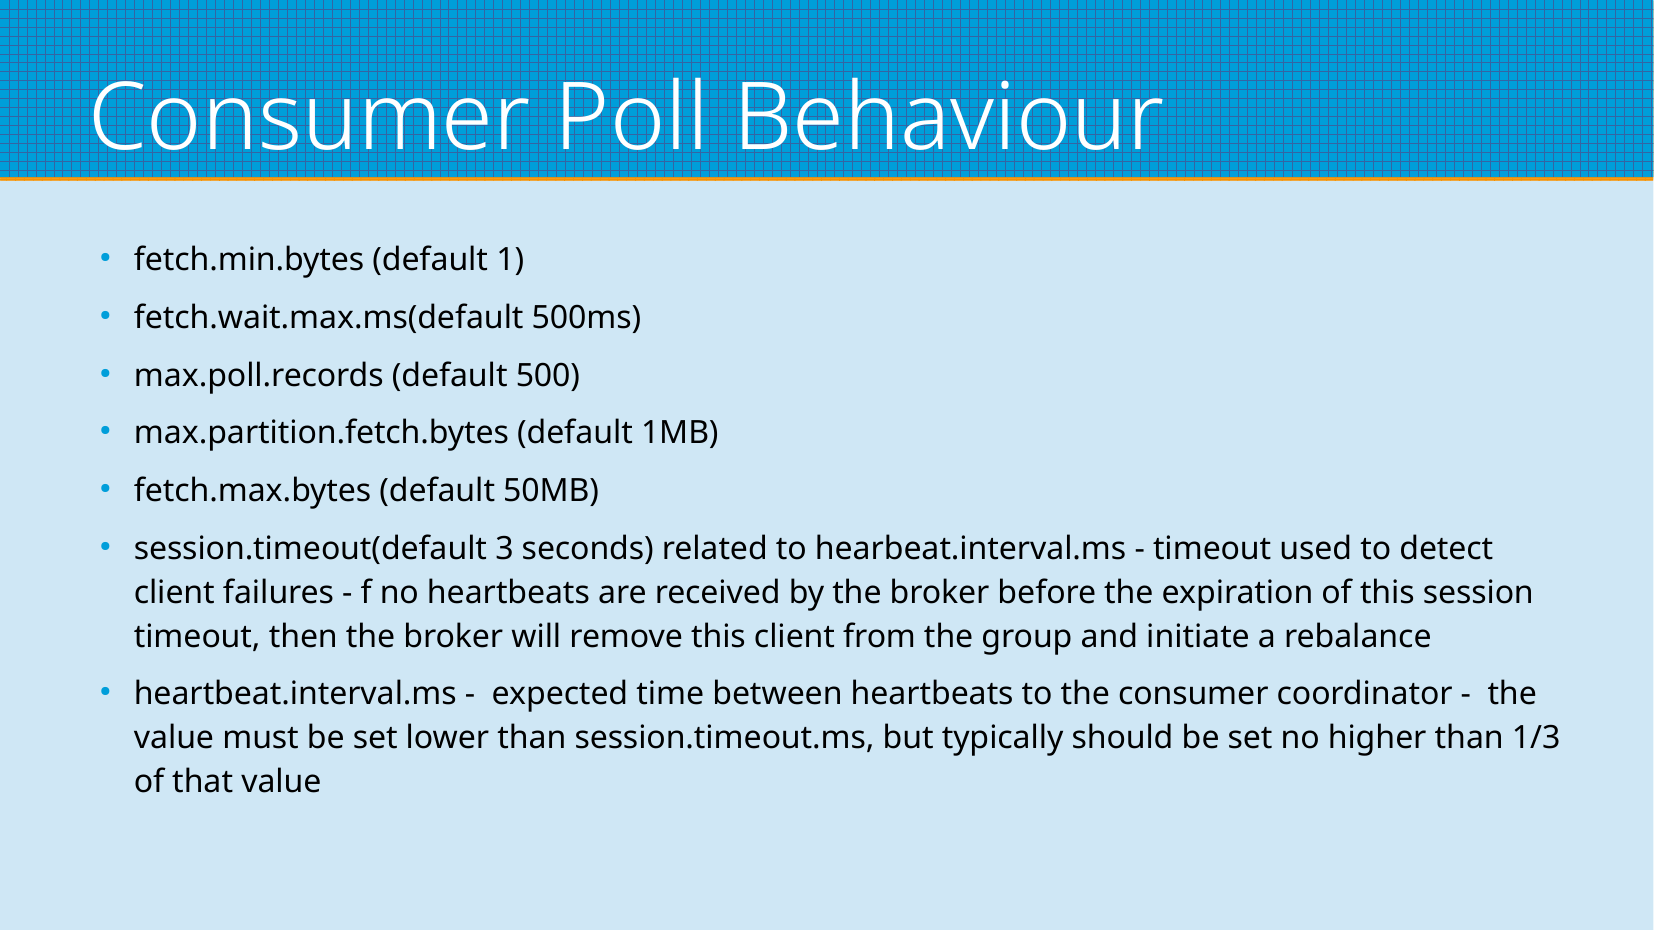

# Consumer Poll Behaviour
fetch.min.bytes (default 1)
fetch.wait.max.ms(default 500ms)
max.poll.records (default 500)
max.partition.fetch.bytes (default 1MB)
fetch.max.bytes (default 50MB)
session.timeout(default 3 seconds) related to hearbeat.interval.ms - timeout used to detect client failures - f no heartbeats are received by the broker before the expiration of this session timeout, then the broker will remove this client from the group and initiate a rebalance
heartbeat.interval.ms - expected time between heartbeats to the consumer coordinator - the value must be set lower than session.timeout.ms, but typically should be set no higher than 1/3 of that value